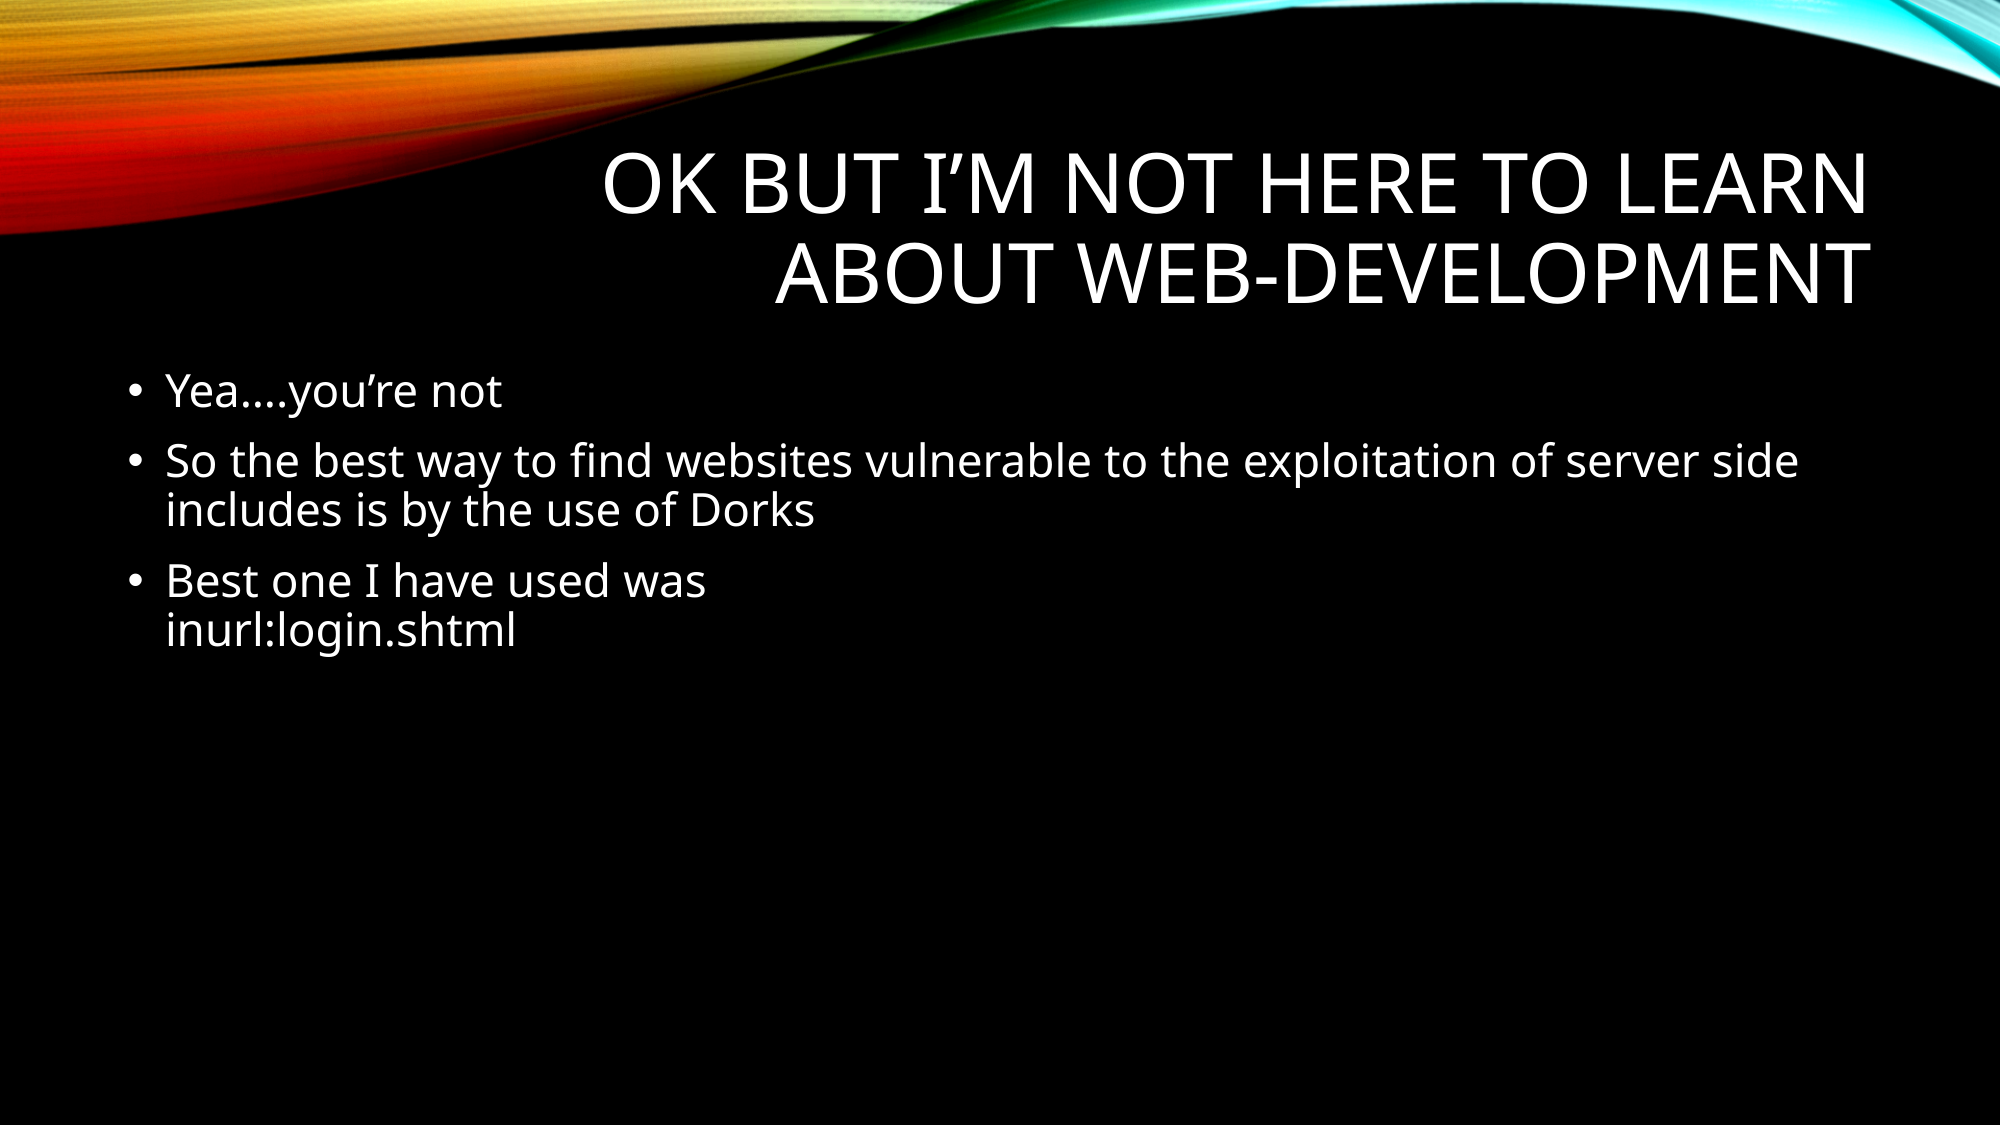

# Ok but I’m not here to learn about web-development
Yea….you’re not
So the best way to find websites vulnerable to the exploitation of server side includes is by the use of Dorks
Best one I have used was
inurl:login.shtml